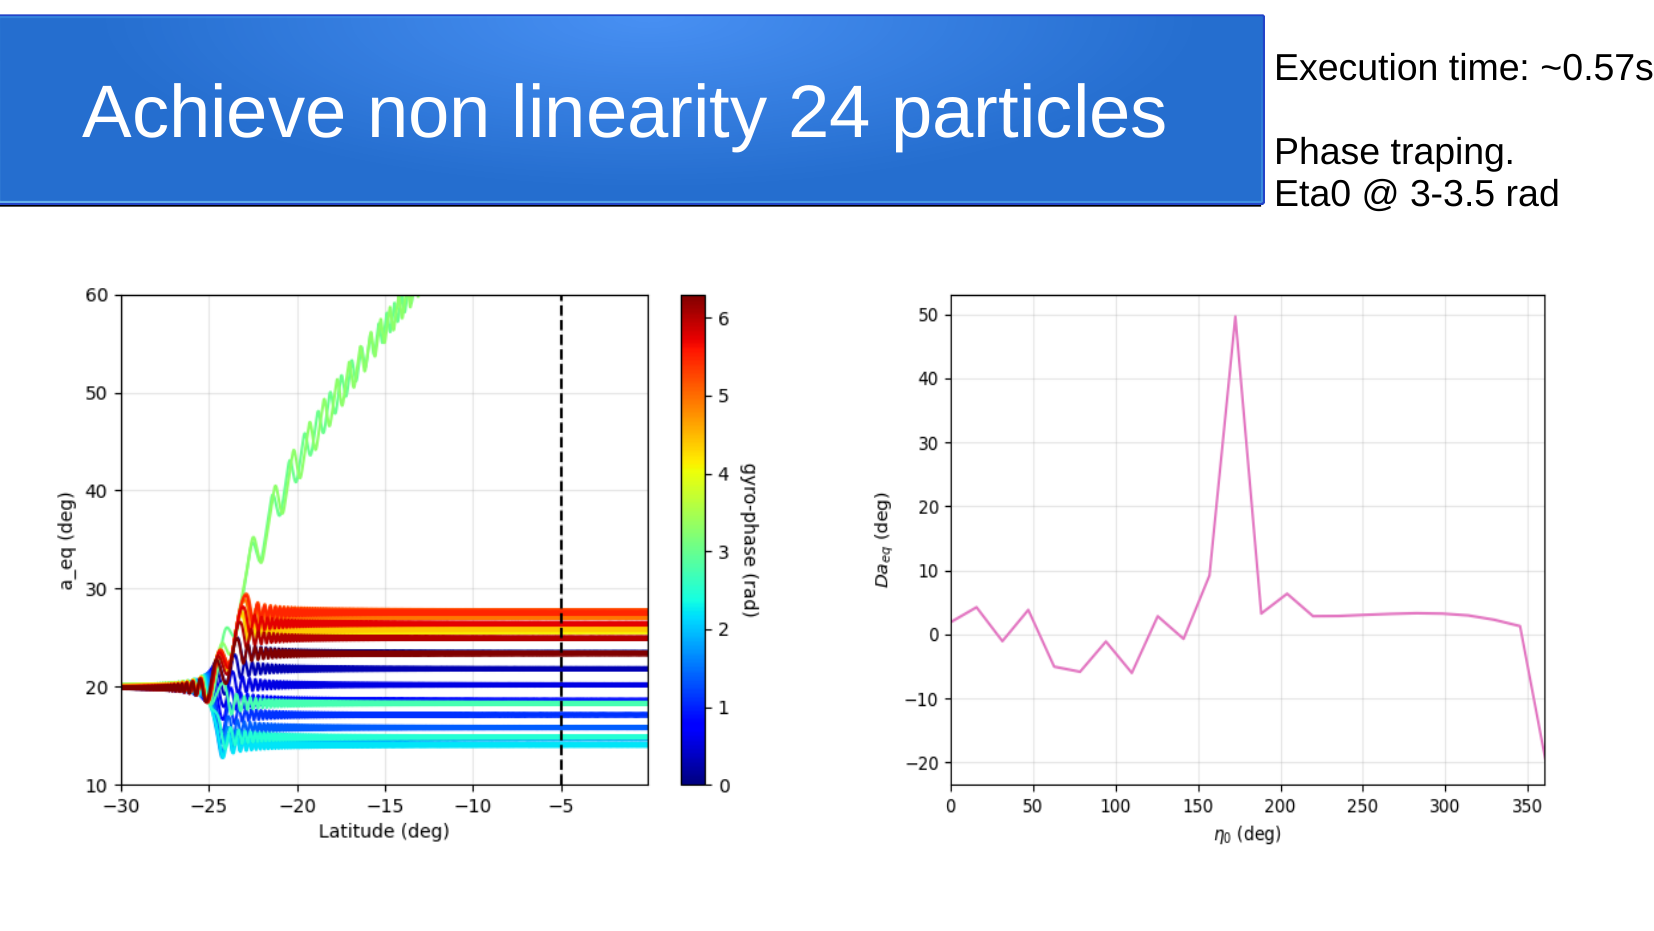

Execution time: ~0.57s
Phase traping.
Eta0 @ 3-3.5 rad
# Achieve non linearity 24 particles